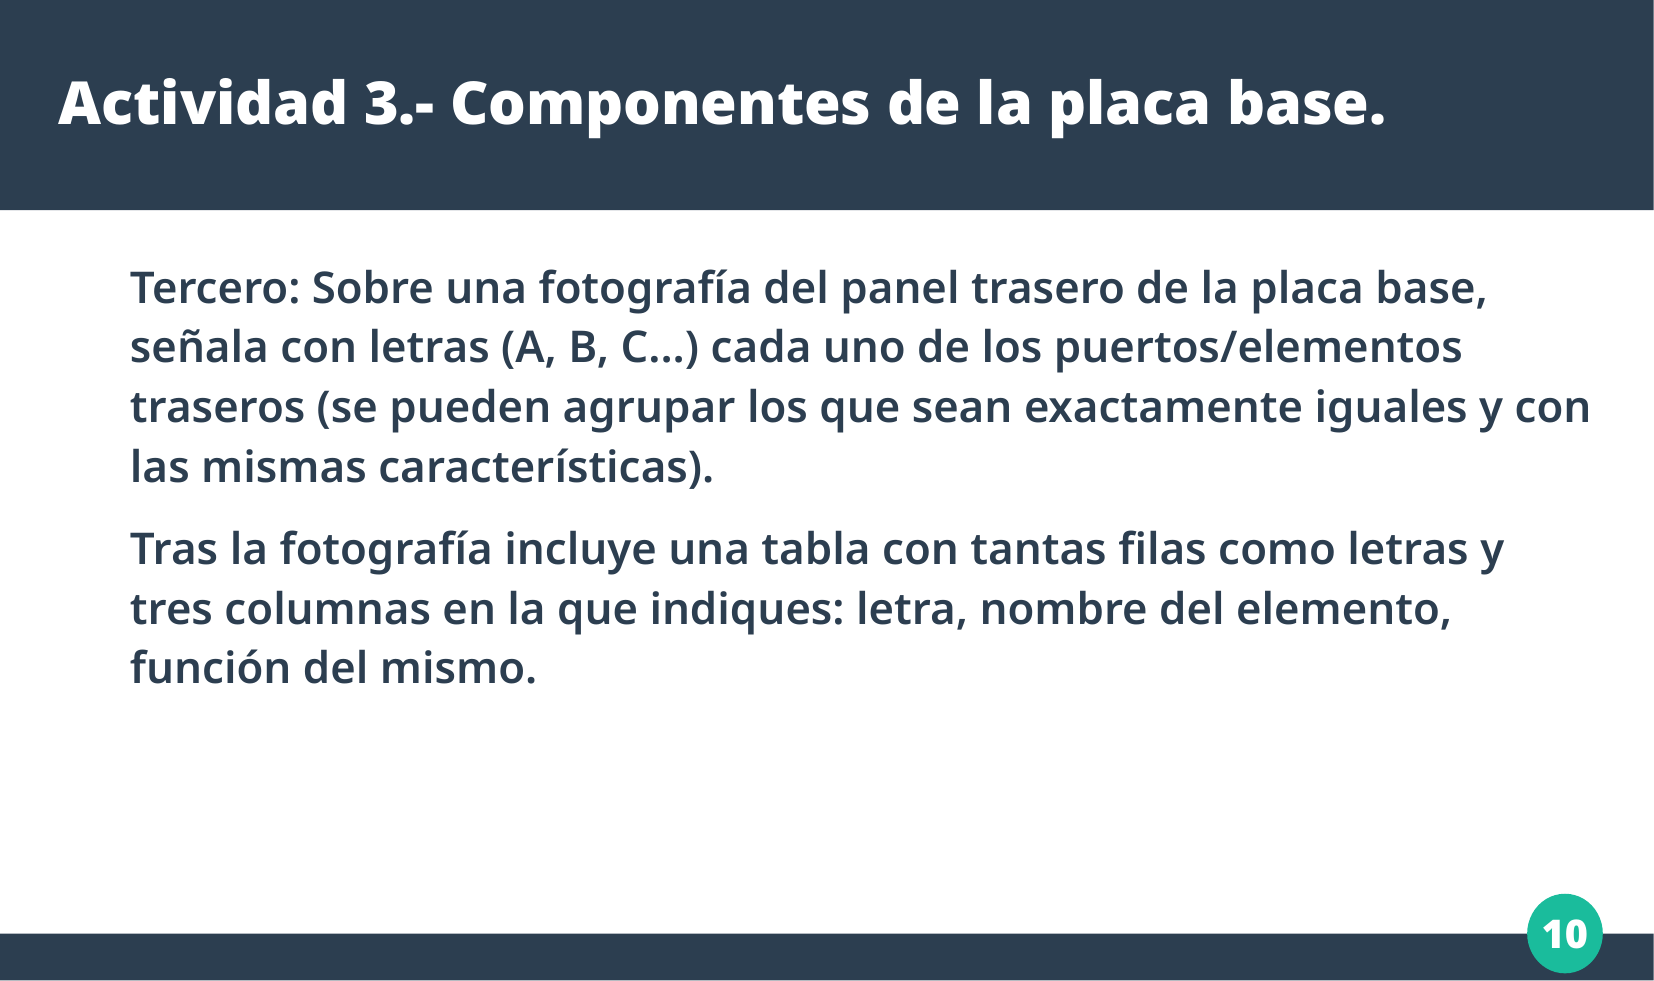

# Actividad 3.- Componentes de la placa base.
Tercero: Sobre una fotografía del panel trasero de la placa base, señala con letras (A, B, C...) cada uno de los puertos/elementos traseros (se pueden agrupar los que sean exactamente iguales y con las mismas características).
Tras la fotografía incluye una tabla con tantas filas como letras y tres columnas en la que indiques: letra, nombre del elemento, función del mismo.